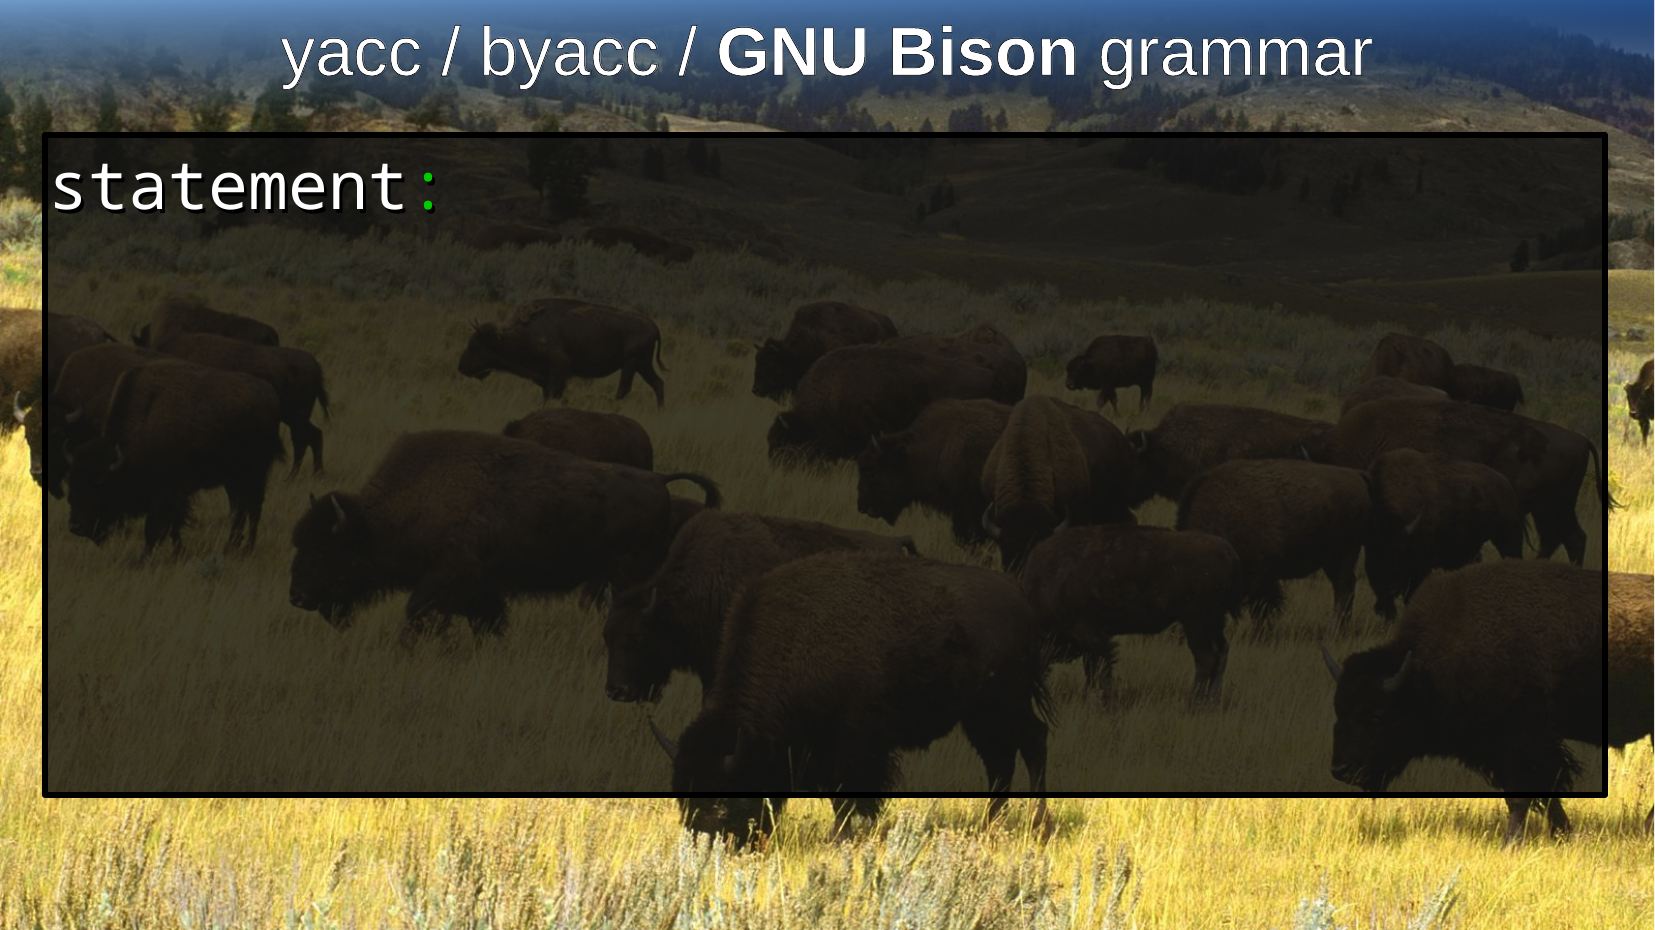

# yacc / byacc / GNU Bison grammar
statement: